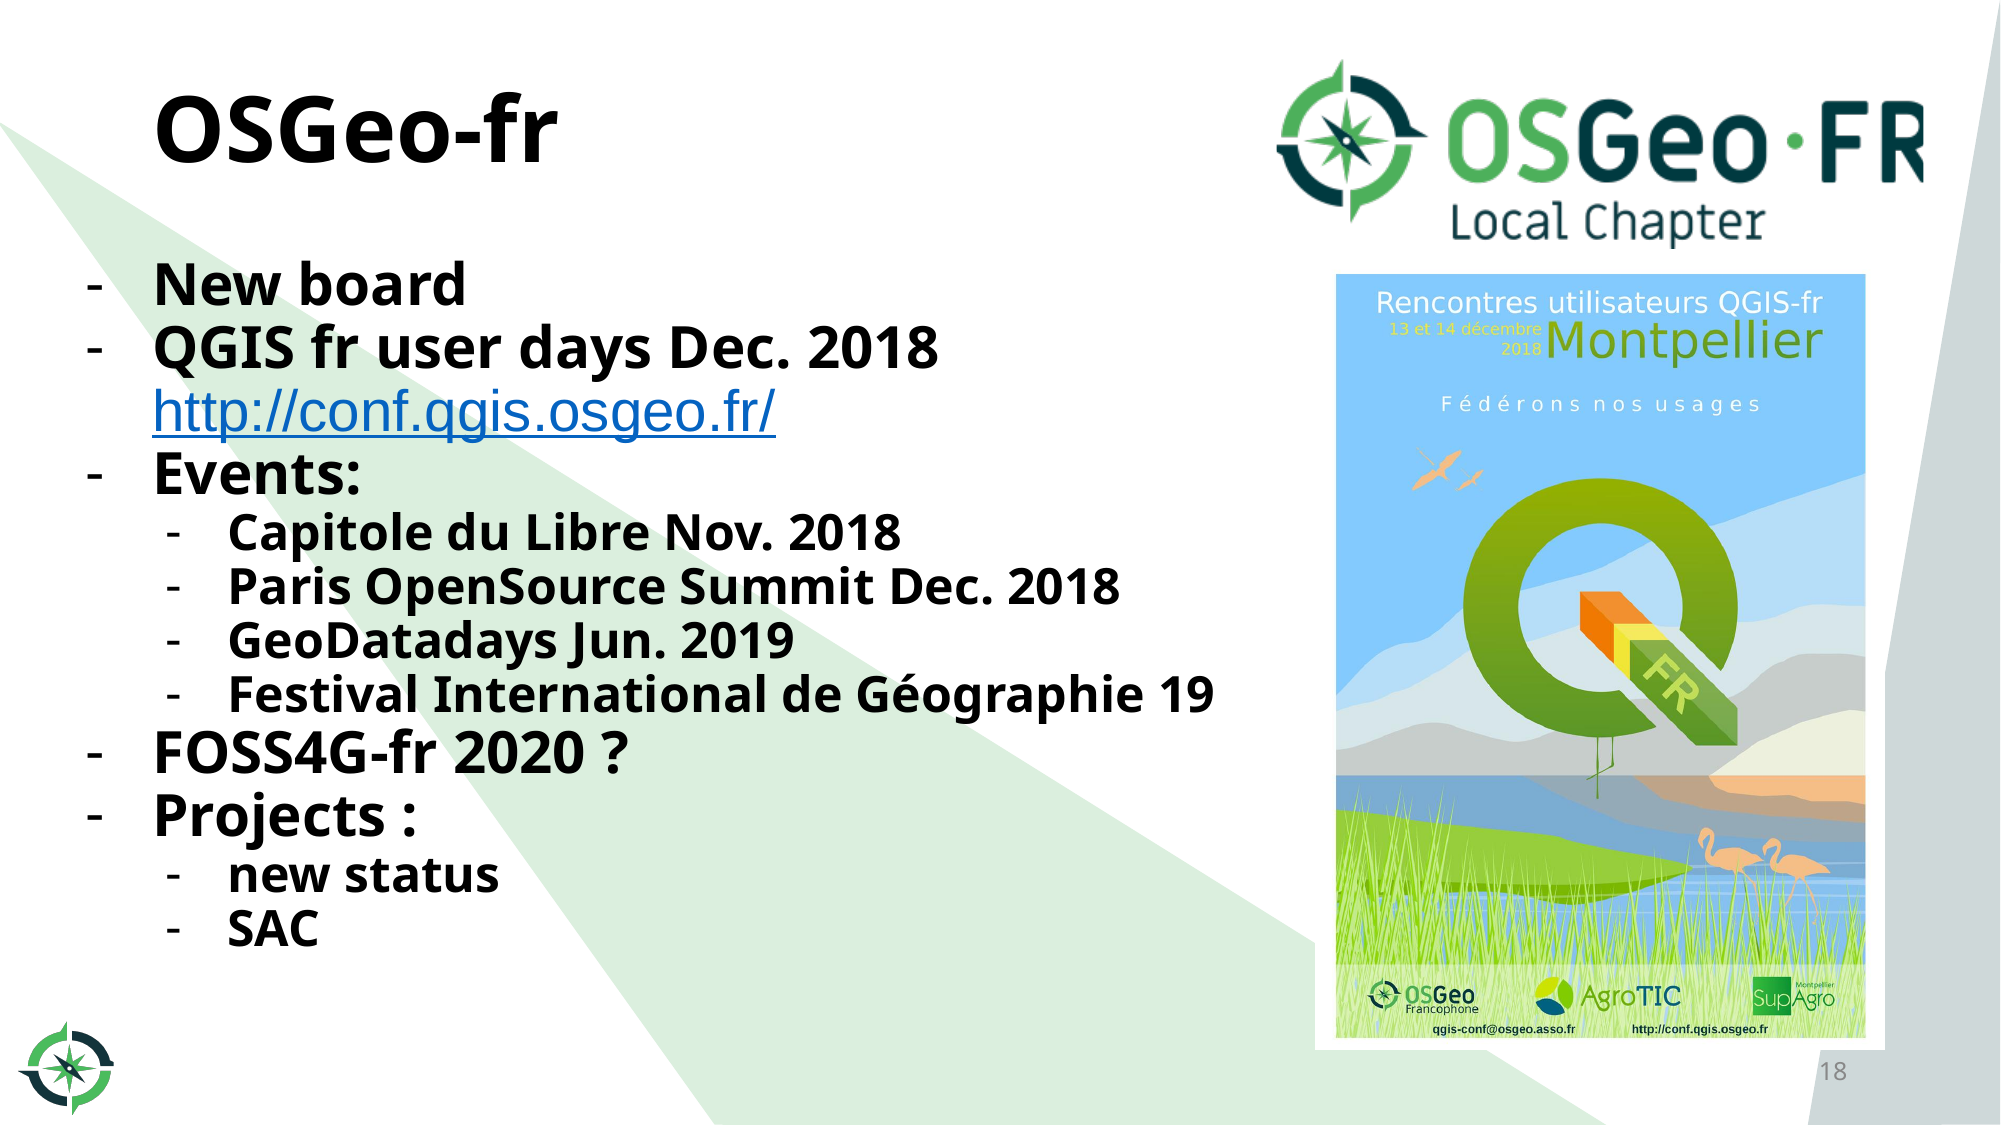

# OSGeo-fr
New board
QGIS fr user days Dec. 2018 http://conf.qgis.osgeo.fr/
Events:
Capitole du Libre Nov. 2018
Paris OpenSource Summit Dec. 2018
GeoDatadays Jun. 2019
Festival International de Géographie 19
FOSS4G-fr 2020 ?
Projects :
new status
SAC